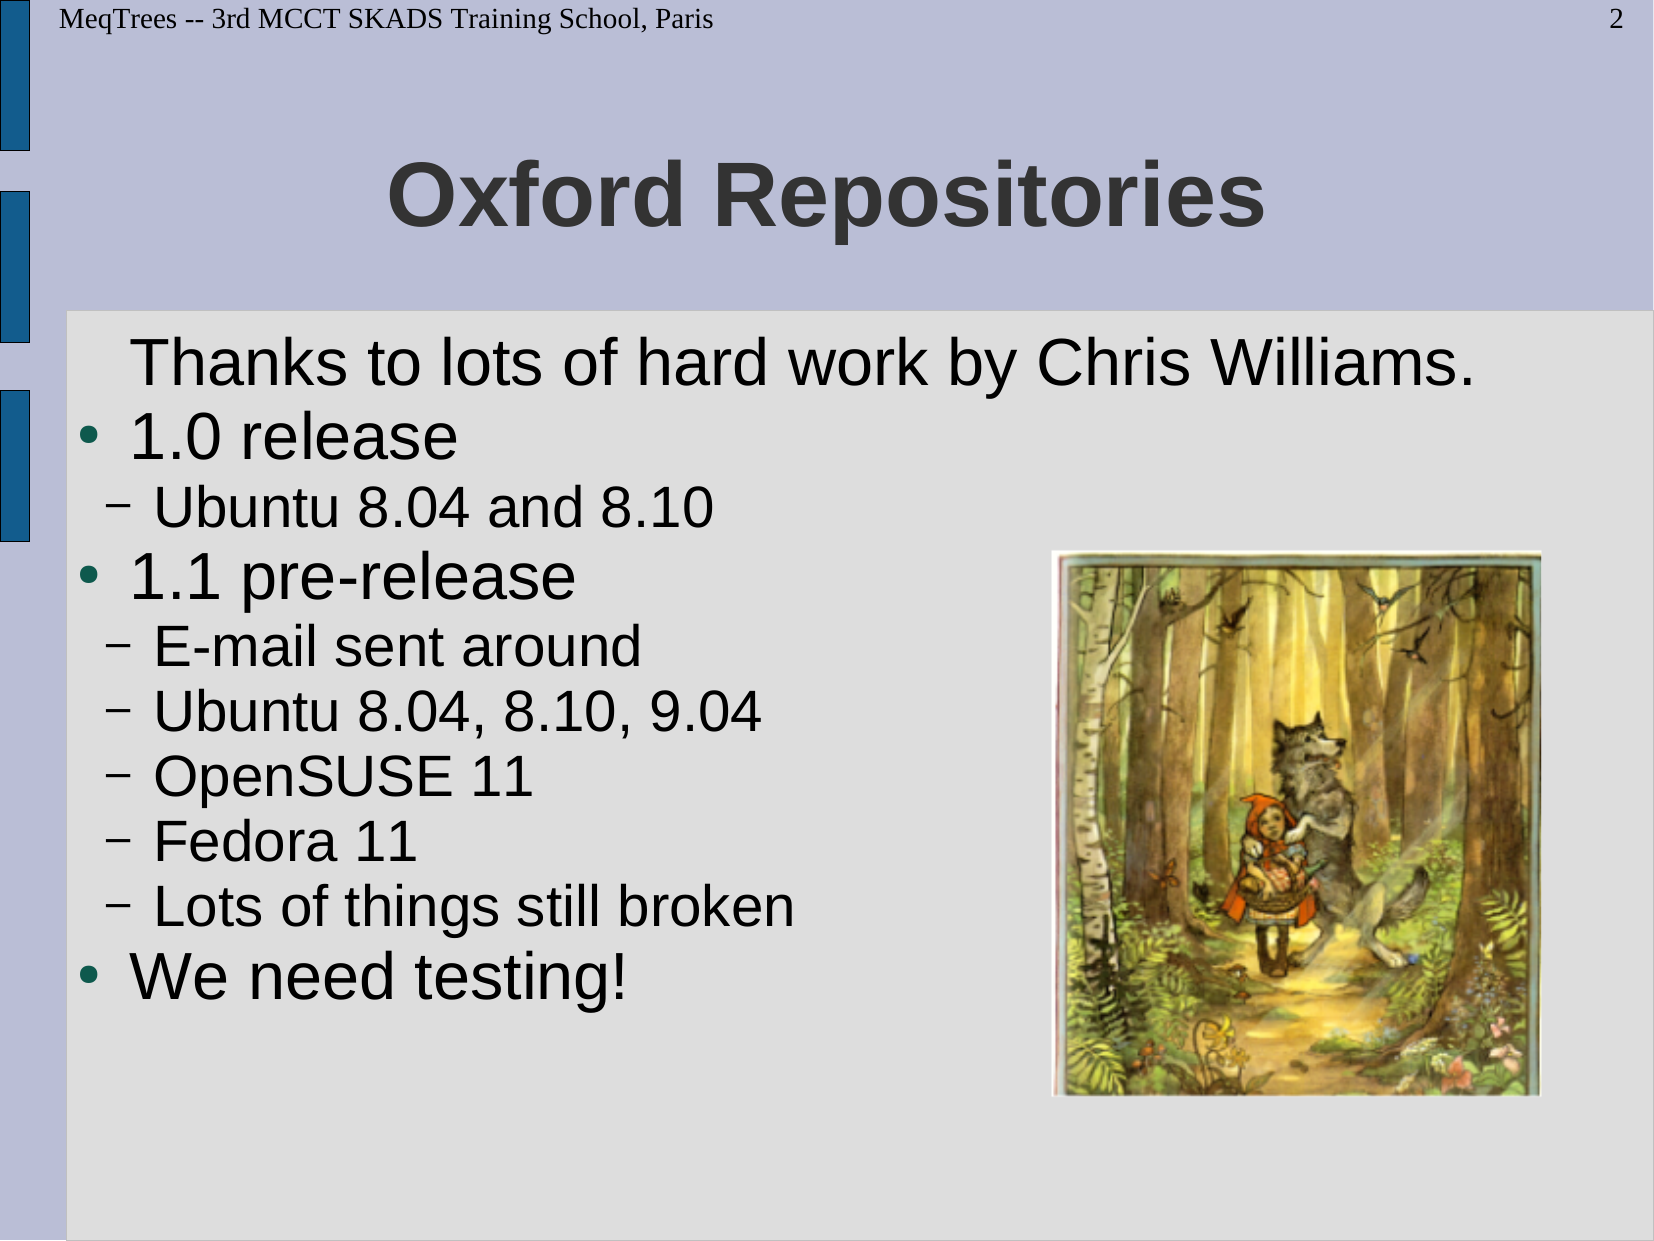

MeqTrees -- 3rd MCCT SKADS Training School, Paris
2
# Oxford Repositories
Thanks to lots of hard work by Chris Williams.
1.0 release
Ubuntu 8.04 and 8.10
1.1 pre-release
E-mail sent around
Ubuntu 8.04, 8.10, 9.04
OpenSUSE 11
Fedora 11
Lots of things still broken
We need testing!